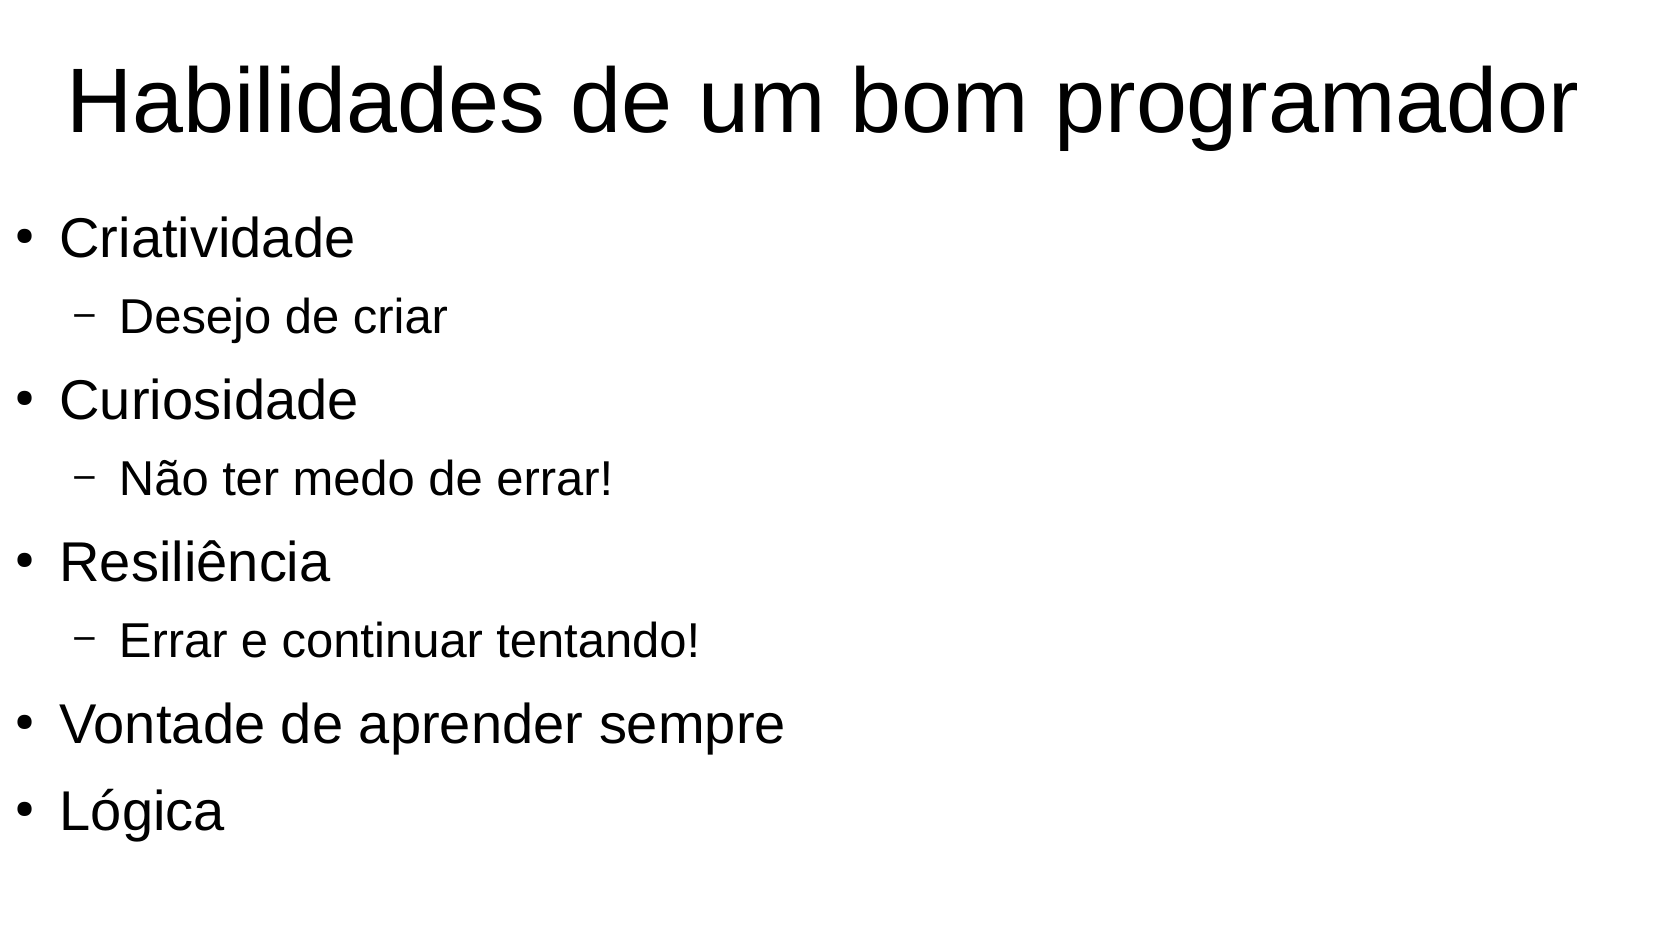

# Habilidades de um bom programador
Criatividade
Desejo de criar
Curiosidade
Não ter medo de errar!
Resiliência
Errar e continuar tentando!
Vontade de aprender sempre
Lógica